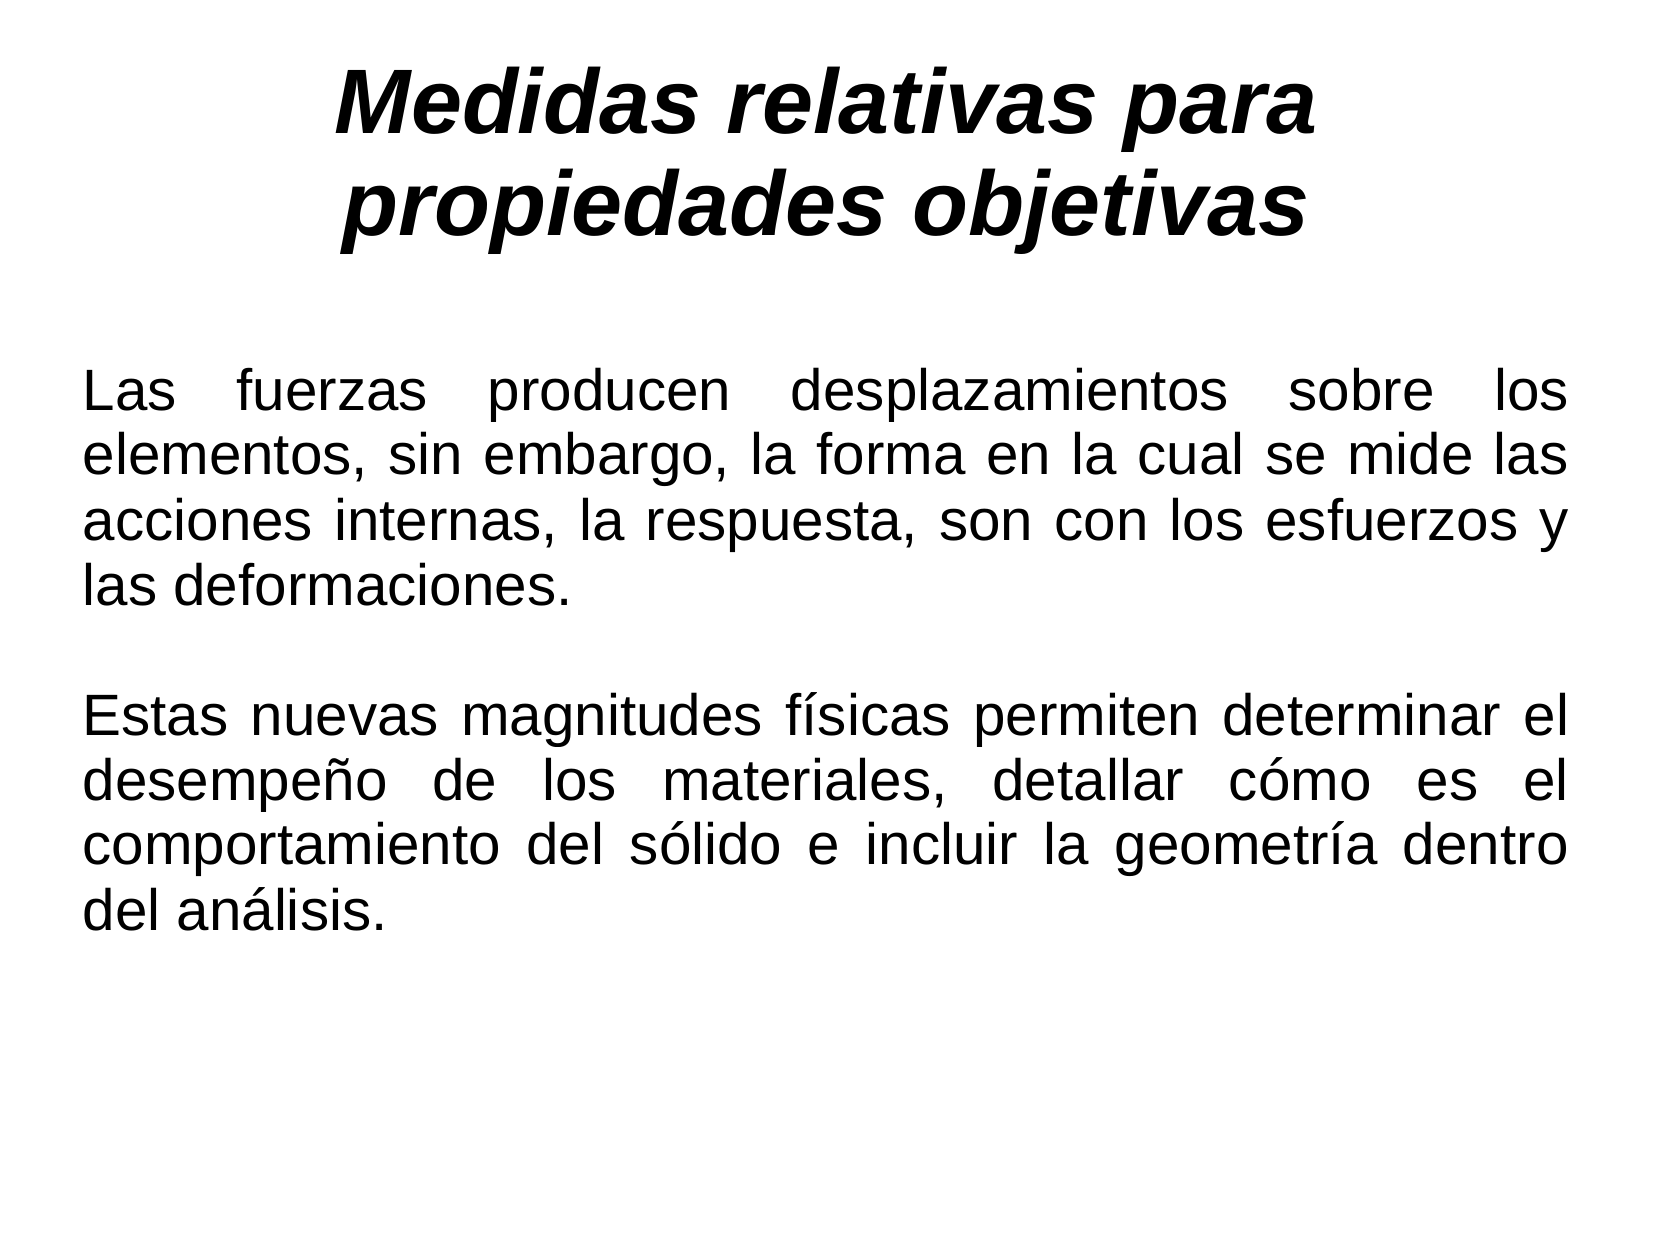

# Medidas relativas para propiedades objetivas
Las fuerzas producen desplazamientos sobre los elementos, sin embargo, la forma en la cual se mide las acciones internas, la respuesta, son con los esfuerzos y las deformaciones.
Estas nuevas magnitudes físicas permiten determinar el desempeño de los materiales, detallar cómo es el comportamiento del sólido e incluir la geometría dentro del análisis.